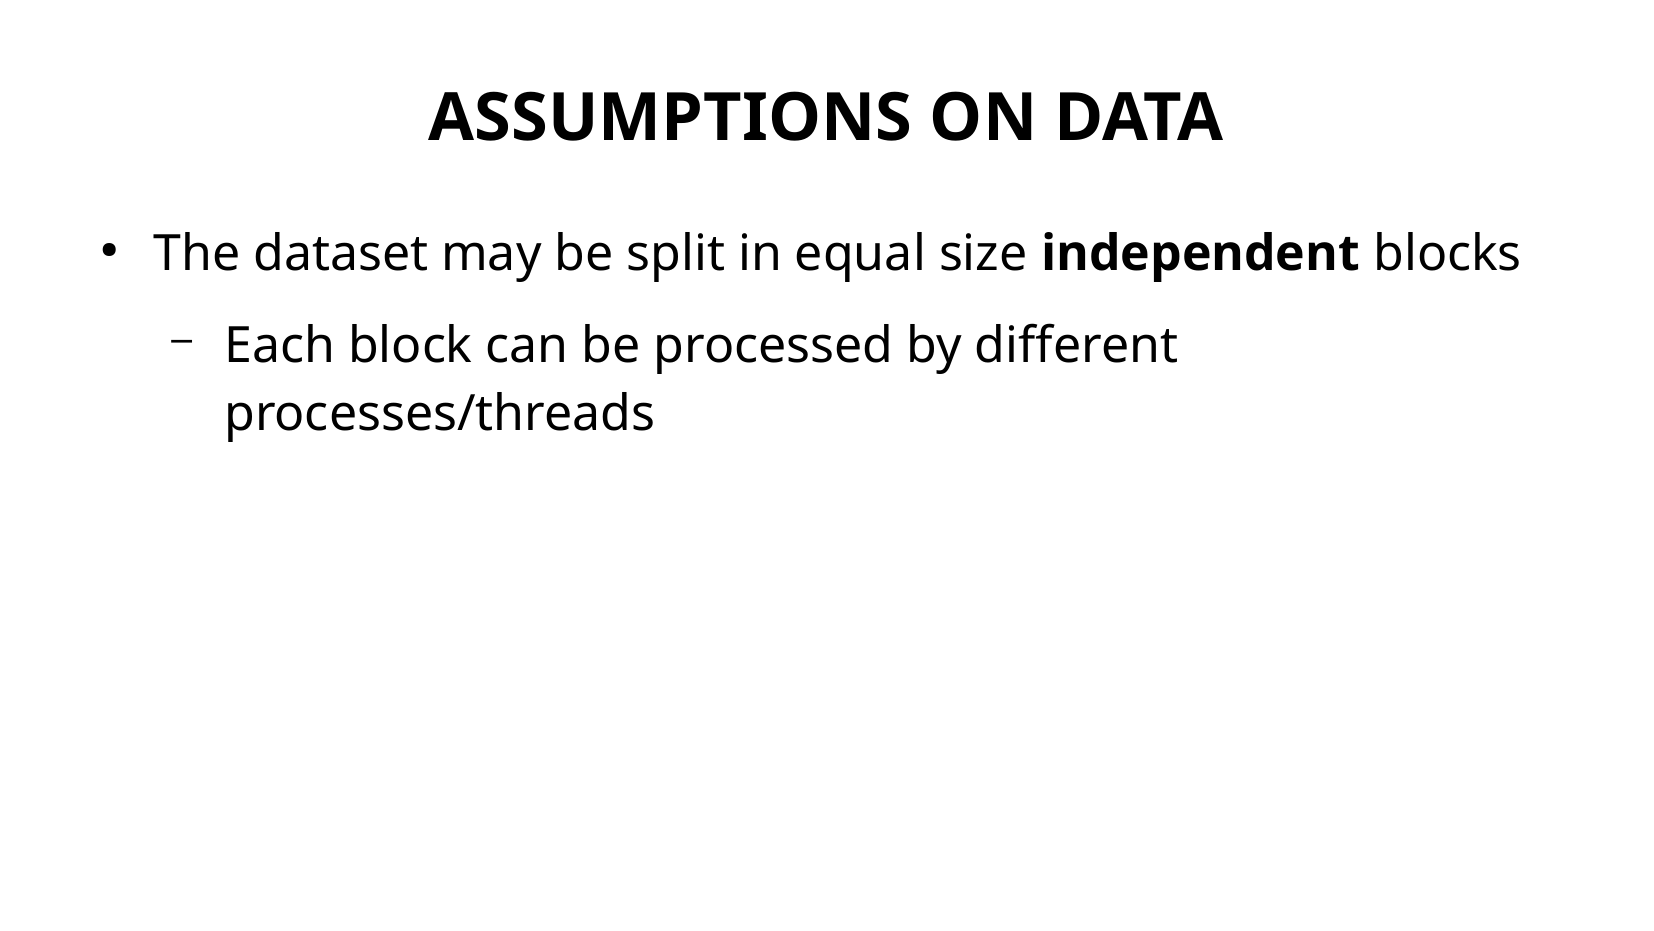

# ASSUMPTIONS ON DATA
The dataset may be split in equal size independent blocks
Each block can be processed by different processes/threads